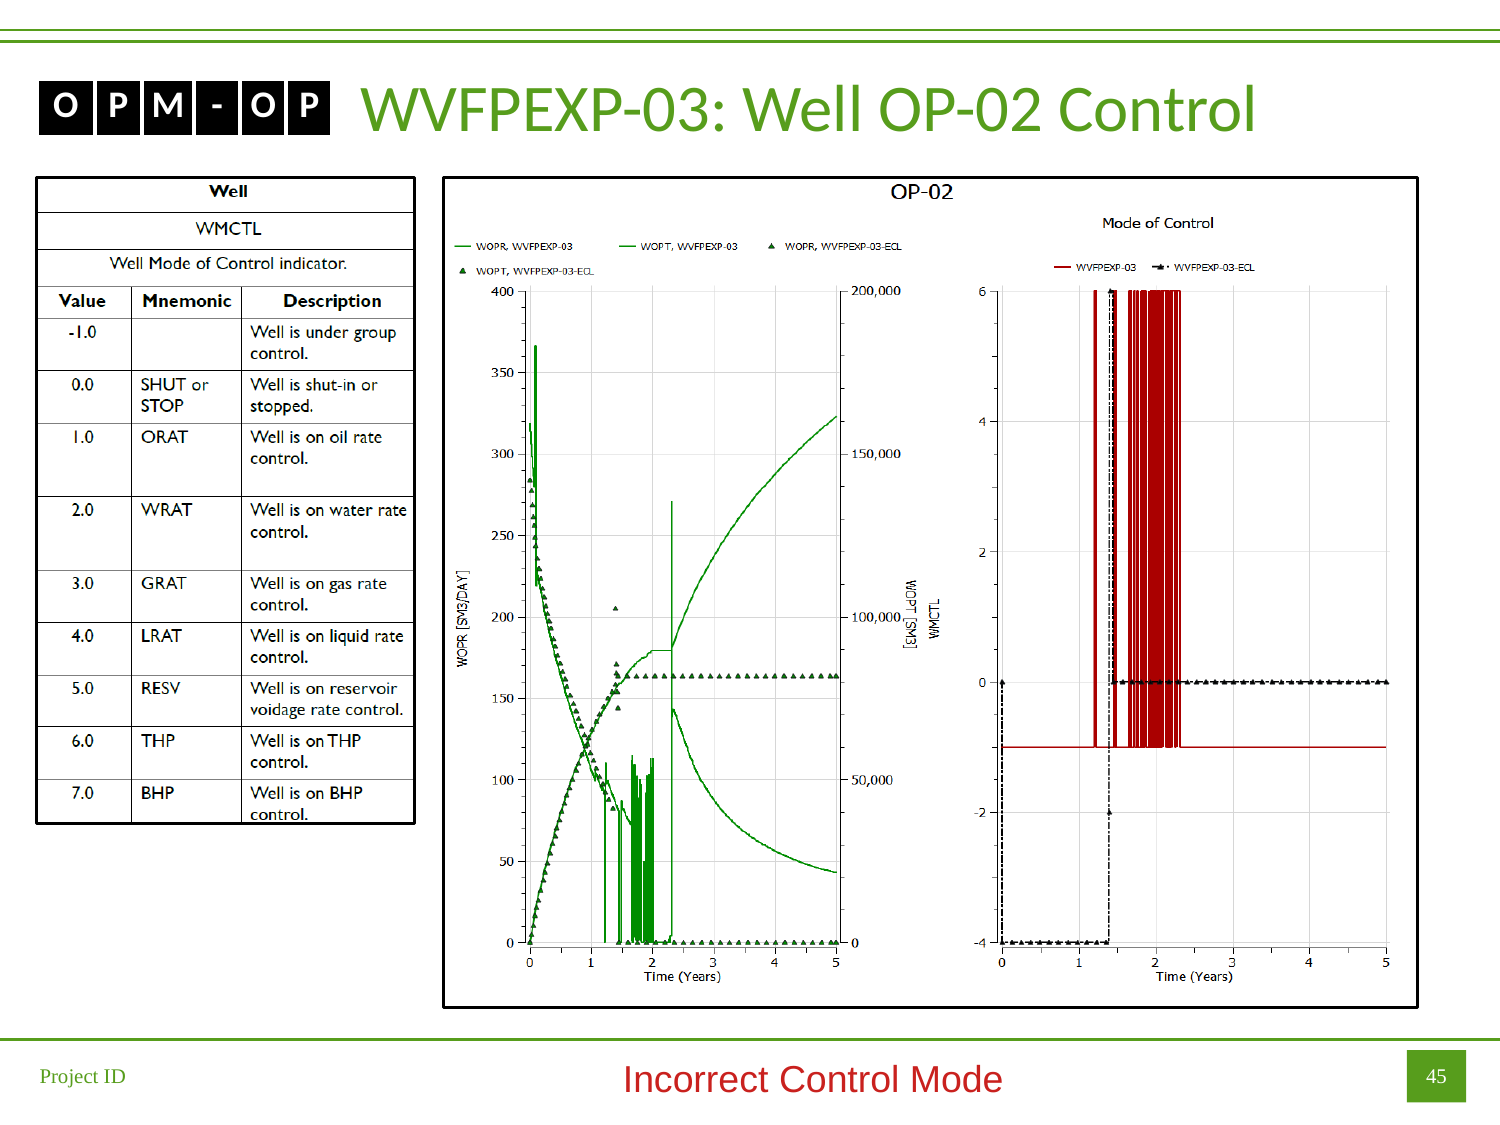

# WVFPEXP-03: Well OP-02 Control
Project ID
45
Incorrect Control Mode